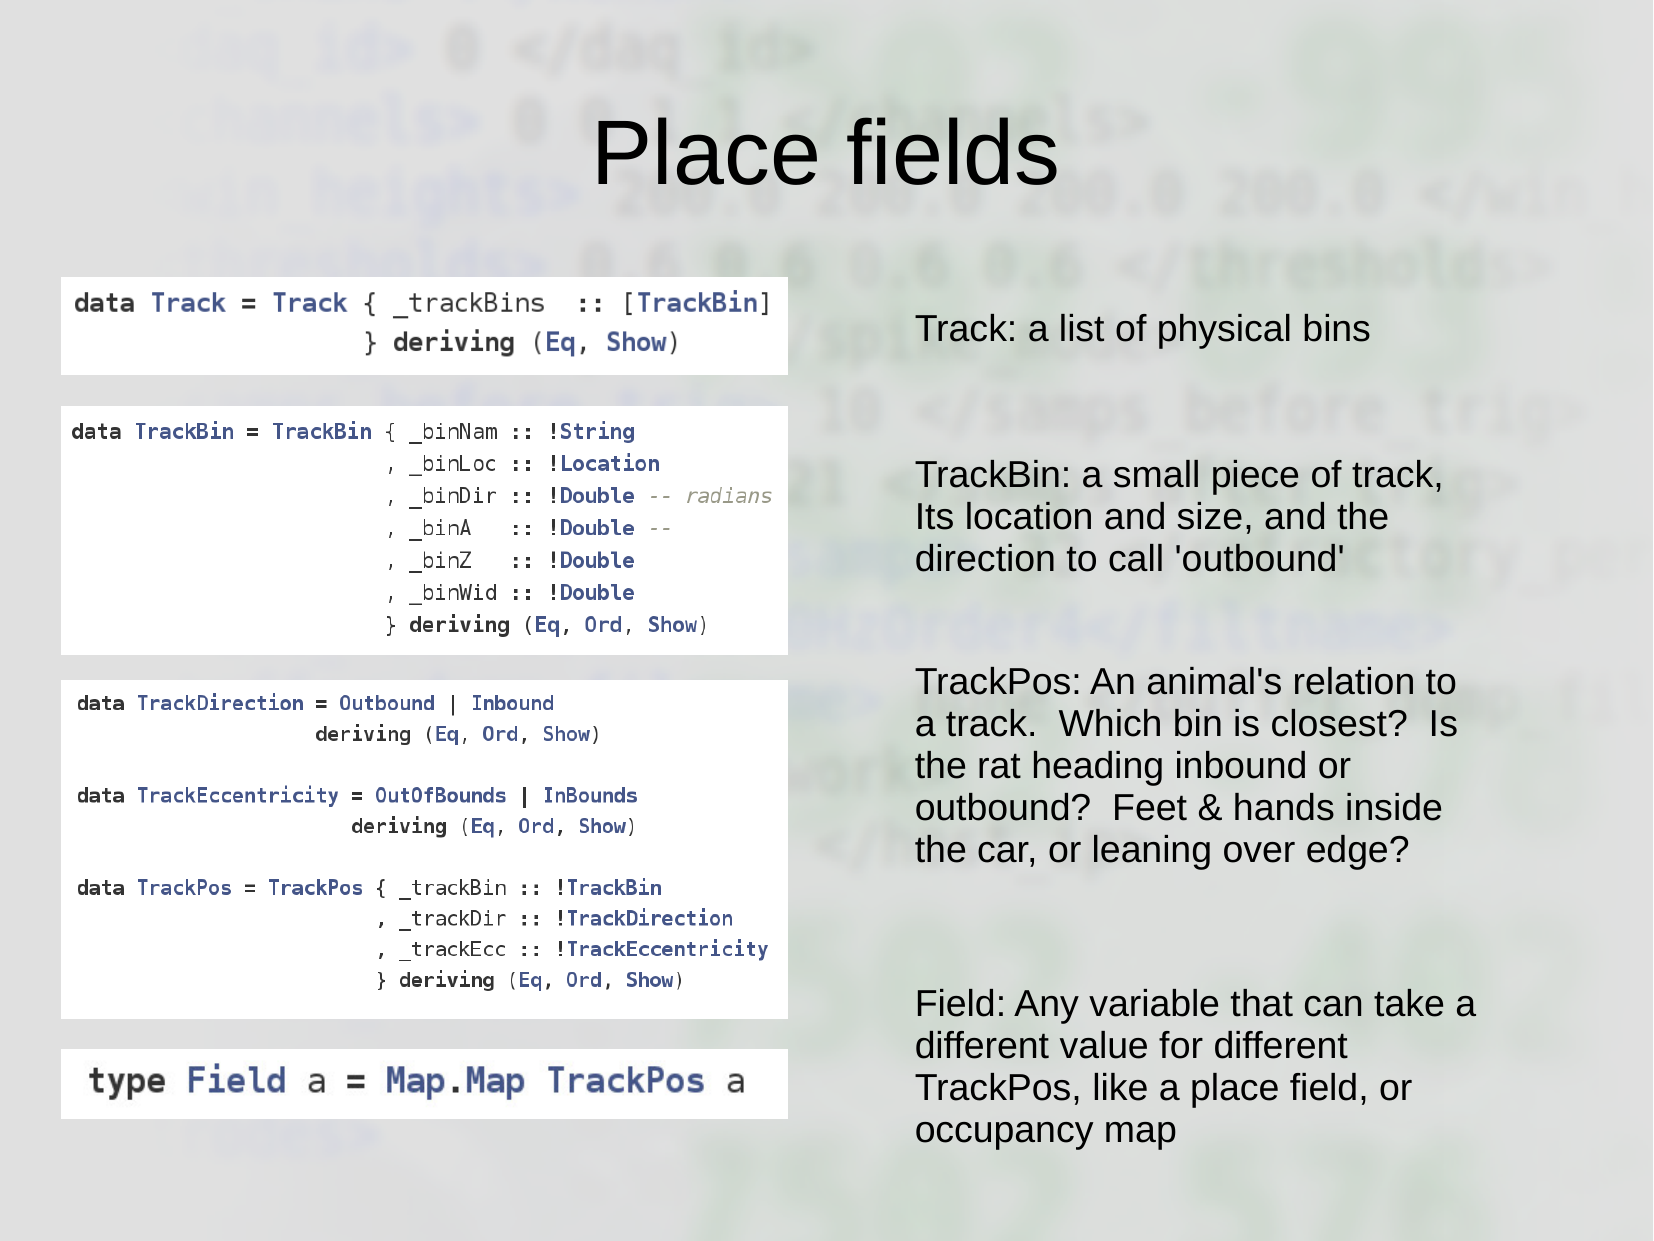

# Place fields
Track: a list of physical bins
TrackBin: a small piece of track,
Its location and size, and the direction to call 'outbound'
TrackPos: An animal's relation to a track. Which bin is closest? Is the rat heading inbound or outbound? Feet & hands inside the car, or leaning over edge?
Field: Any variable that can take a different value for different TrackPos, like a place field, or occupancy map